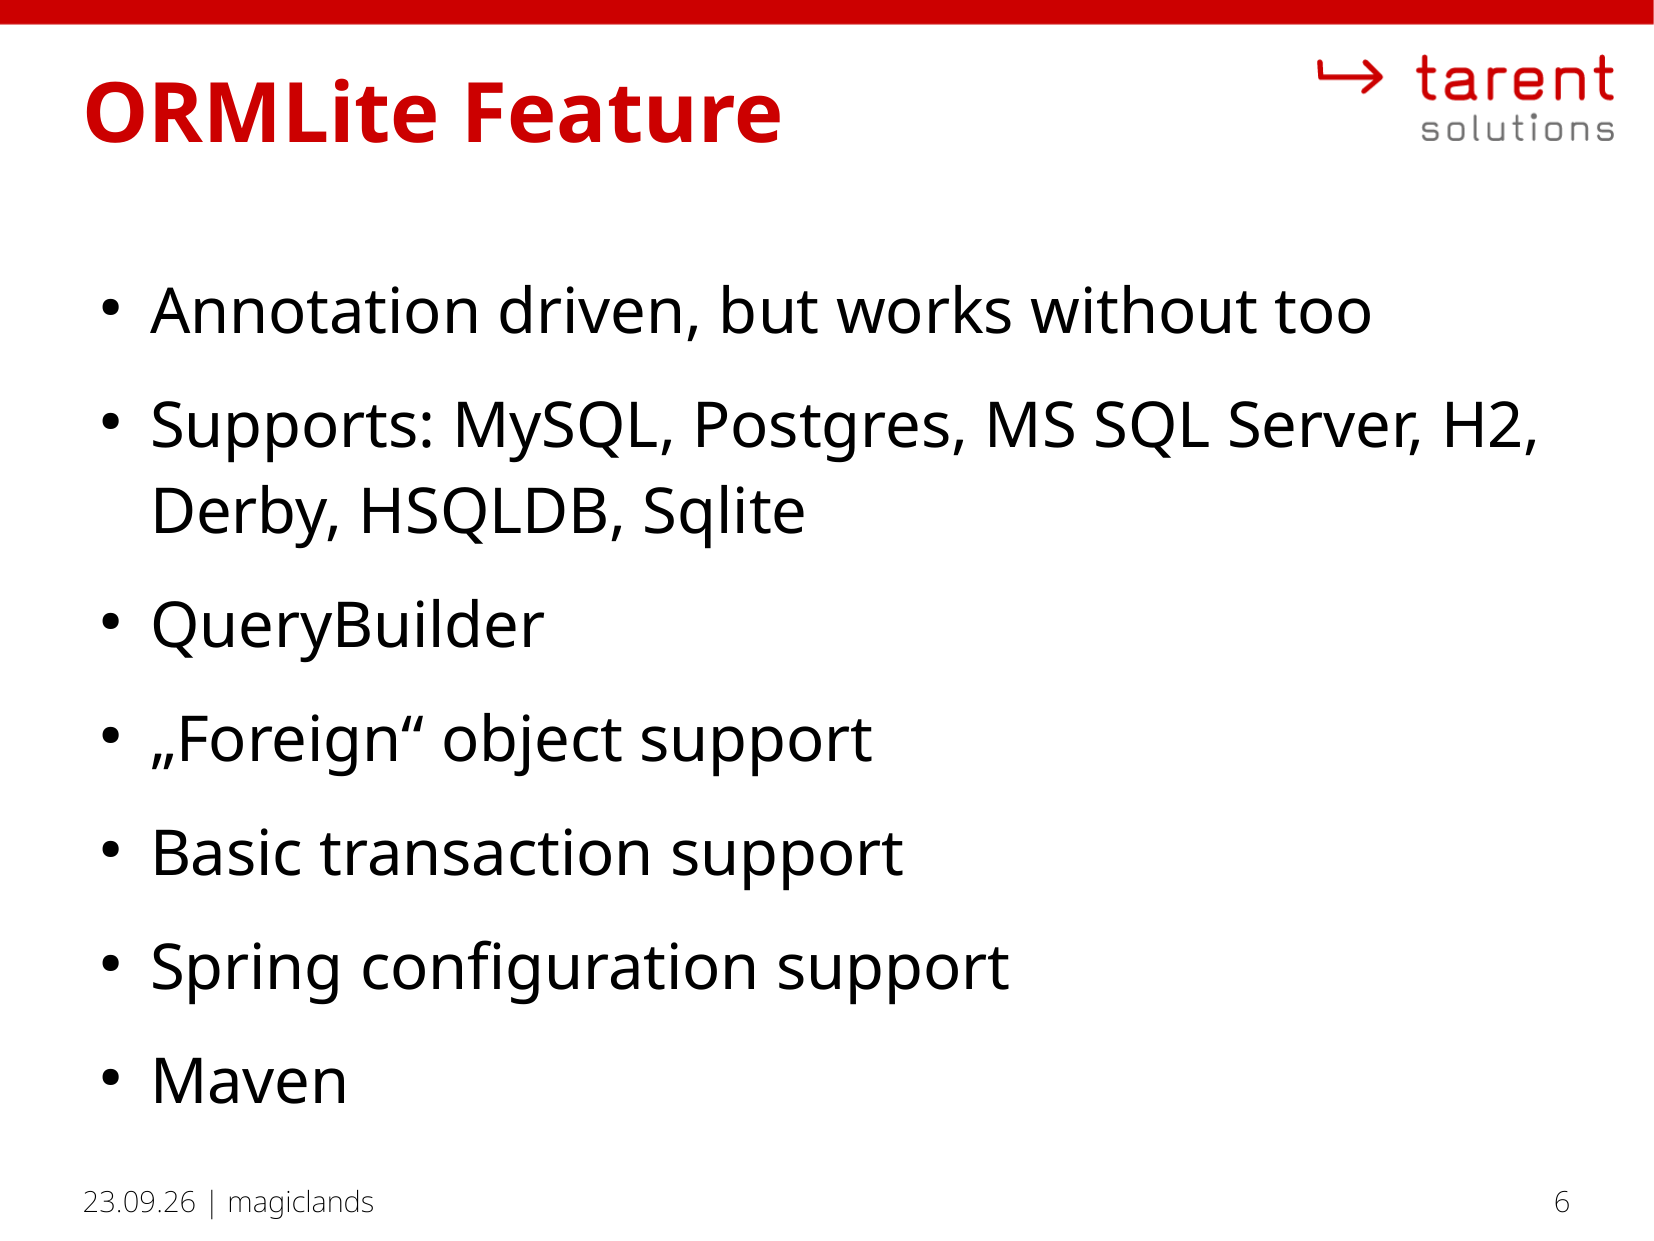

# ORMLite Feature
Annotation driven, but works without too
Supports: MySQL, Postgres, MS SQL Server, H2, Derby, HSQLDB, Sqlite
QueryBuilder
„Foreign“ object support
Basic transaction support
Spring configuration support
Maven
6